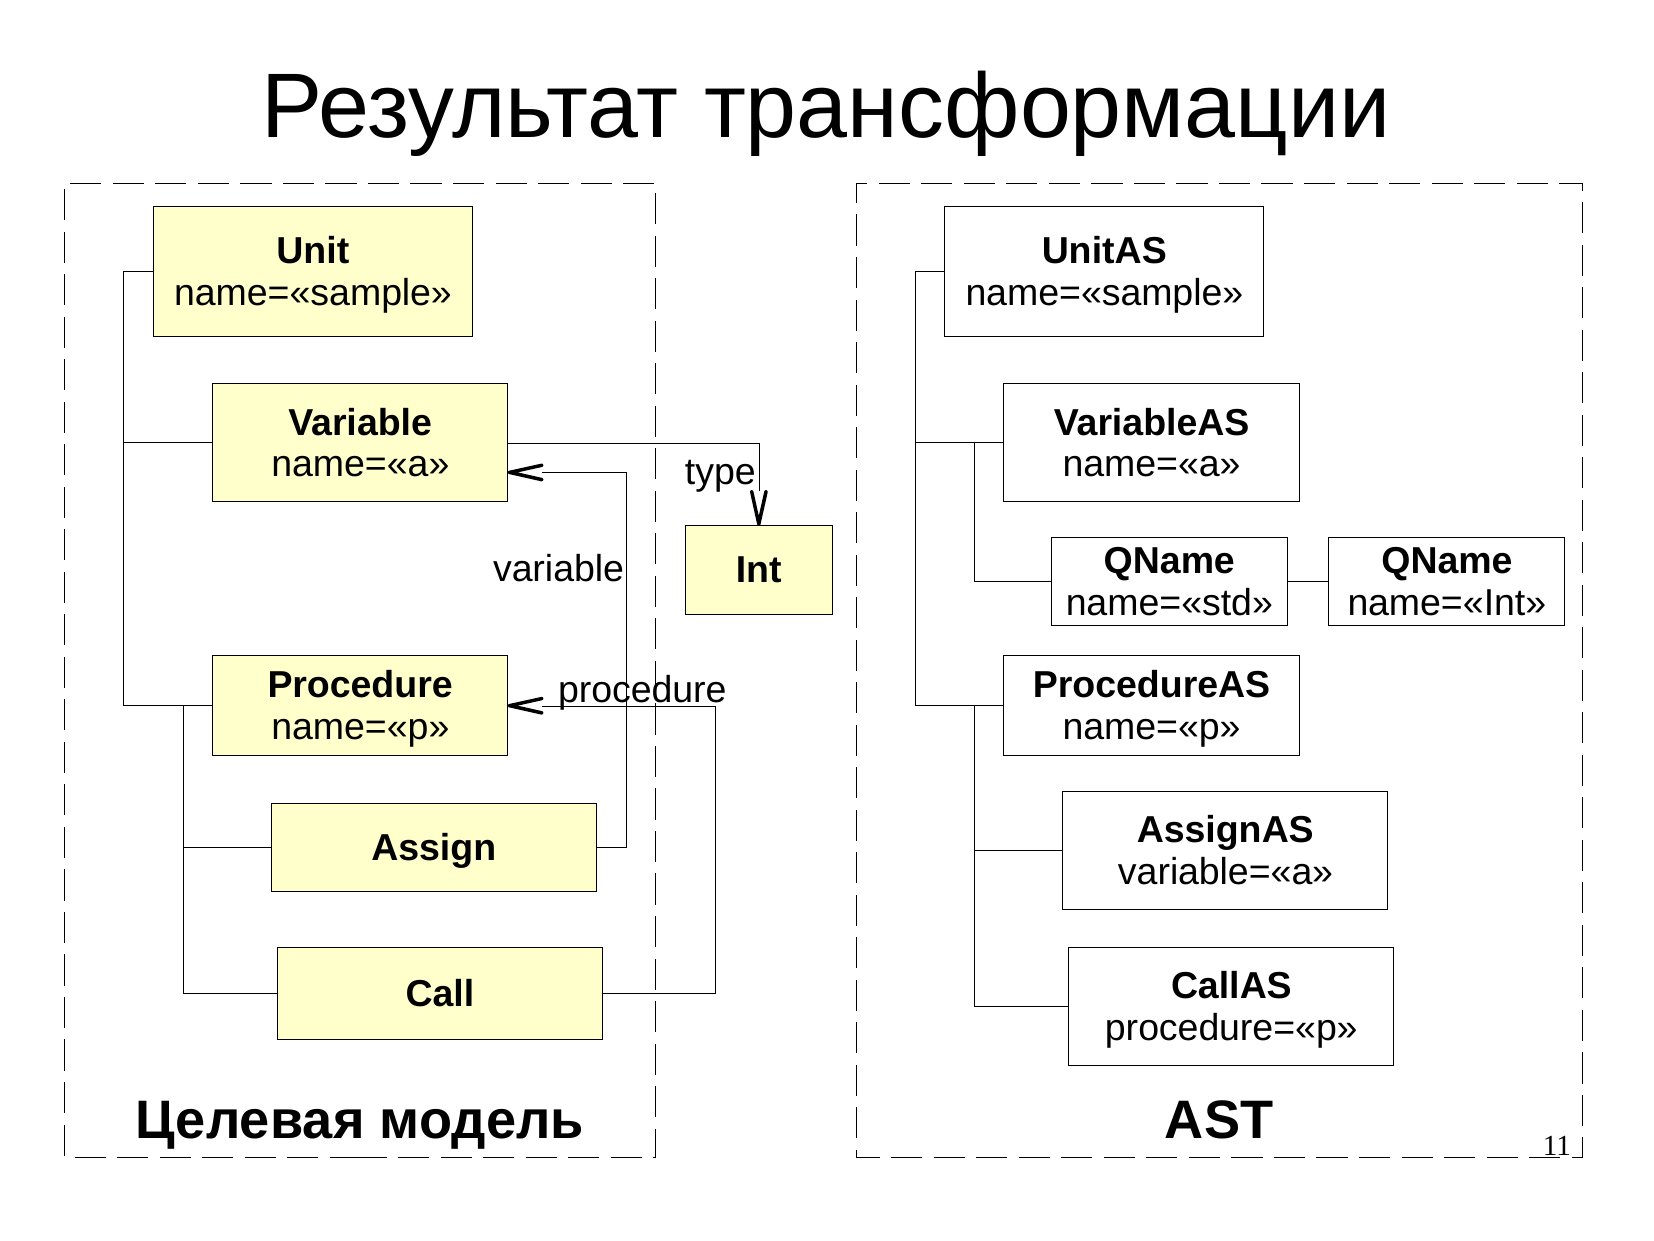

# Результат трансформации
Целевая модель
AST
Unit
name=«sample»
UnitAS
name=«sample»
Variable
name=«a»
VariableAS
name=«a»
type
Int
QName
name=«std»
QName
name=«Int»
variable
Procedure
name=«p»
ProcedureAS
name=«p»
procedure
AssignAS
variable=«a»
Assign
Call
CallAS
procedure=«p»
11